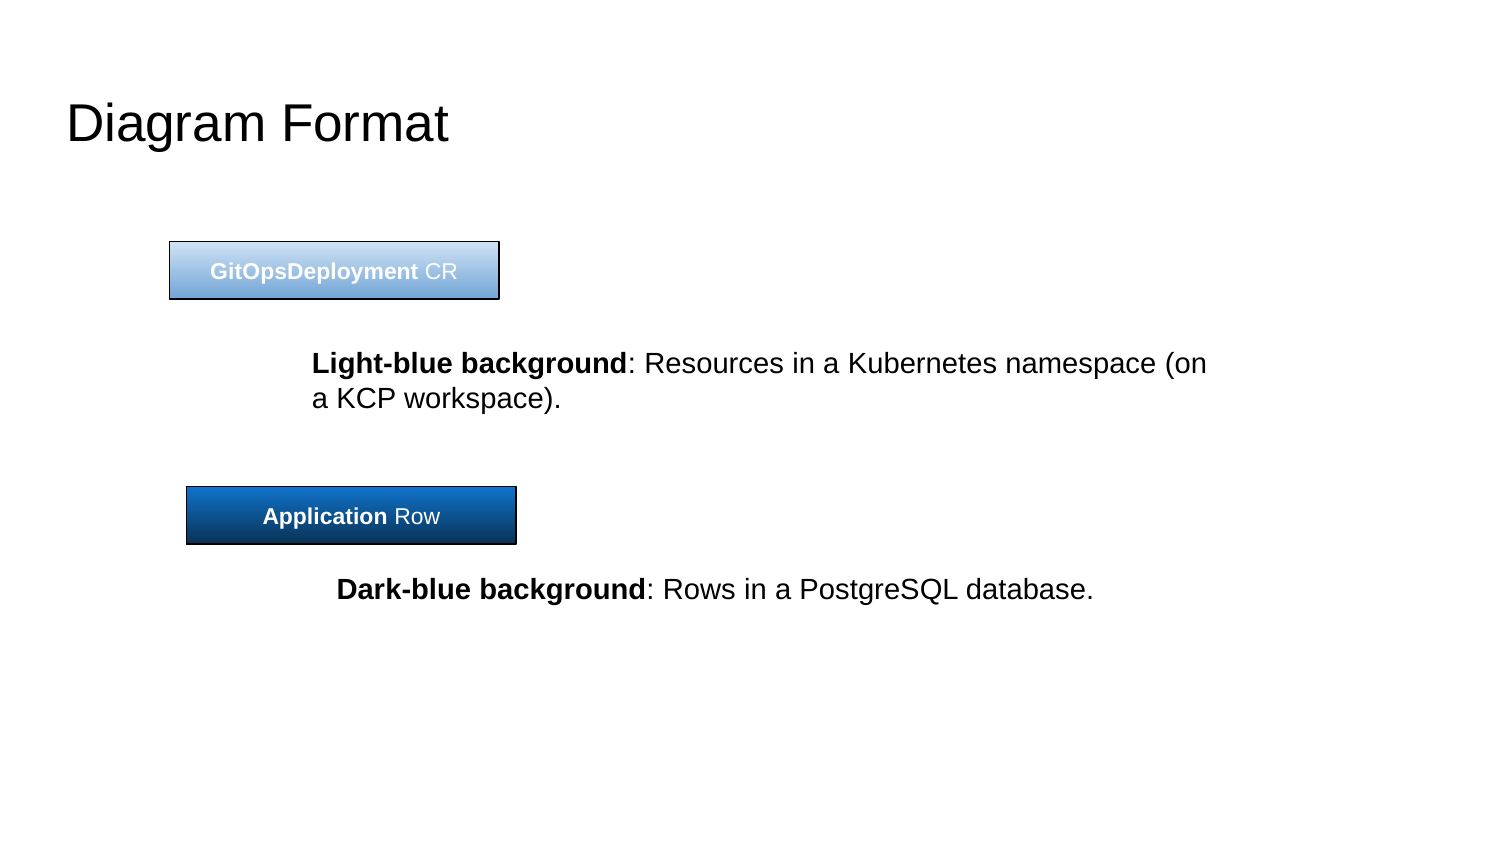

# Diagram Format
GitOpsDeployment CR
Light-blue background: Resources in a Kubernetes namespace (on a KCP workspace).
Application Row
Dark-blue background: Rows in a PostgreSQL database.